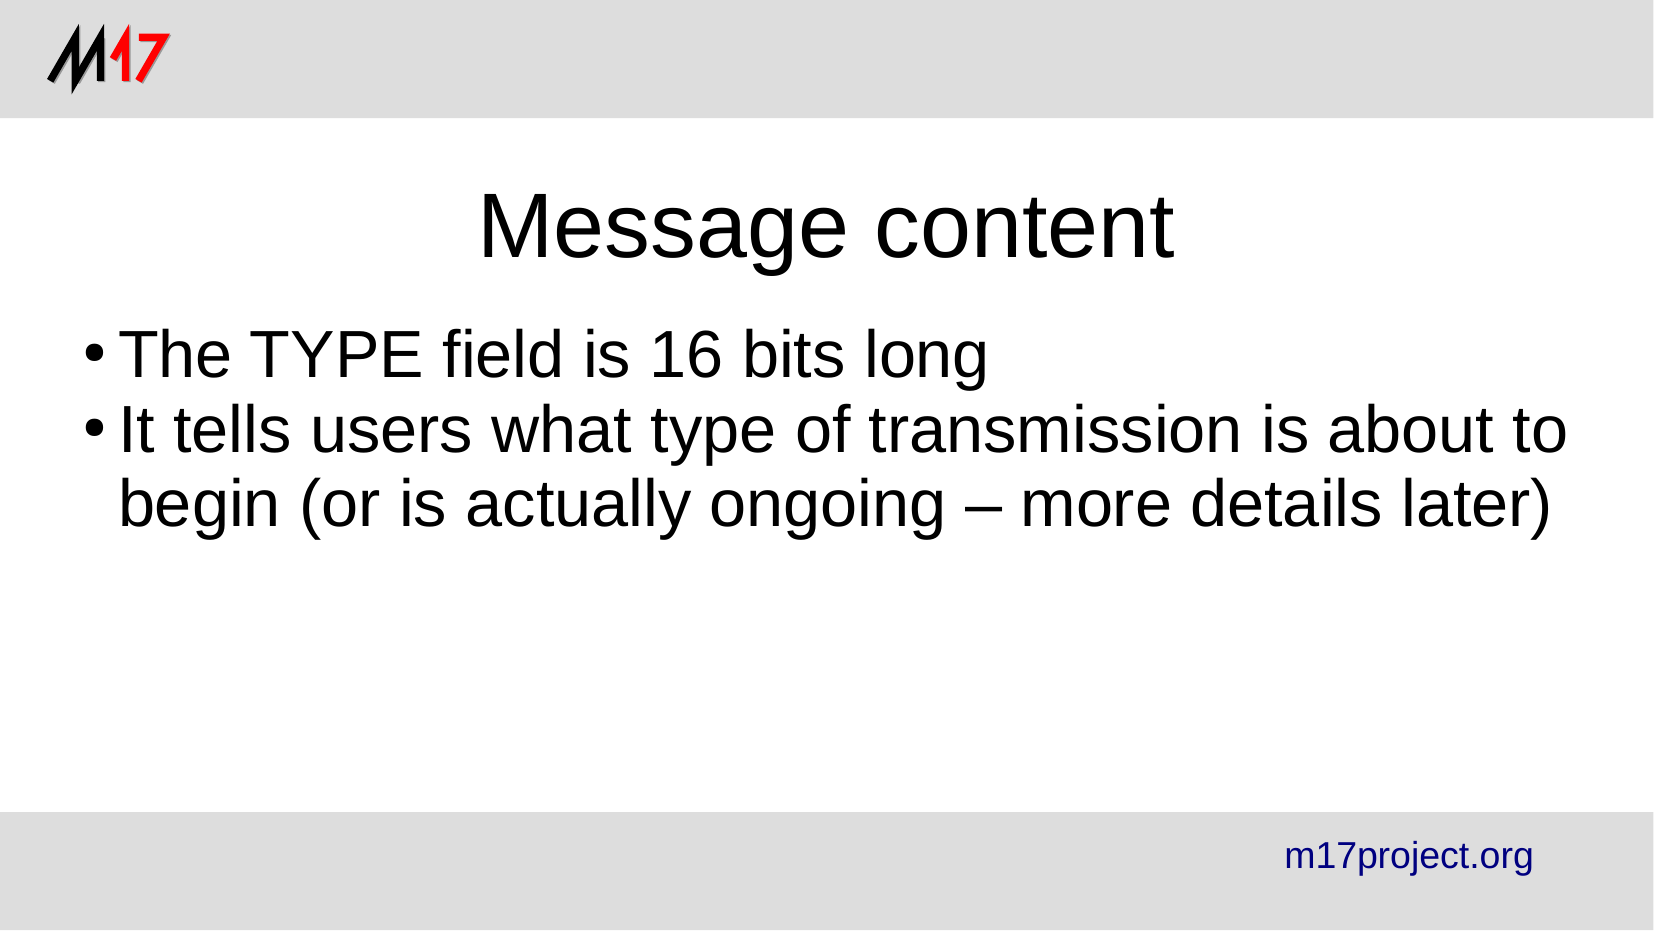

# Message content
The TYPE field is 16 bits long
It tells users what type of transmission is about to begin (or is actually ongoing – more details later)
m17project.org